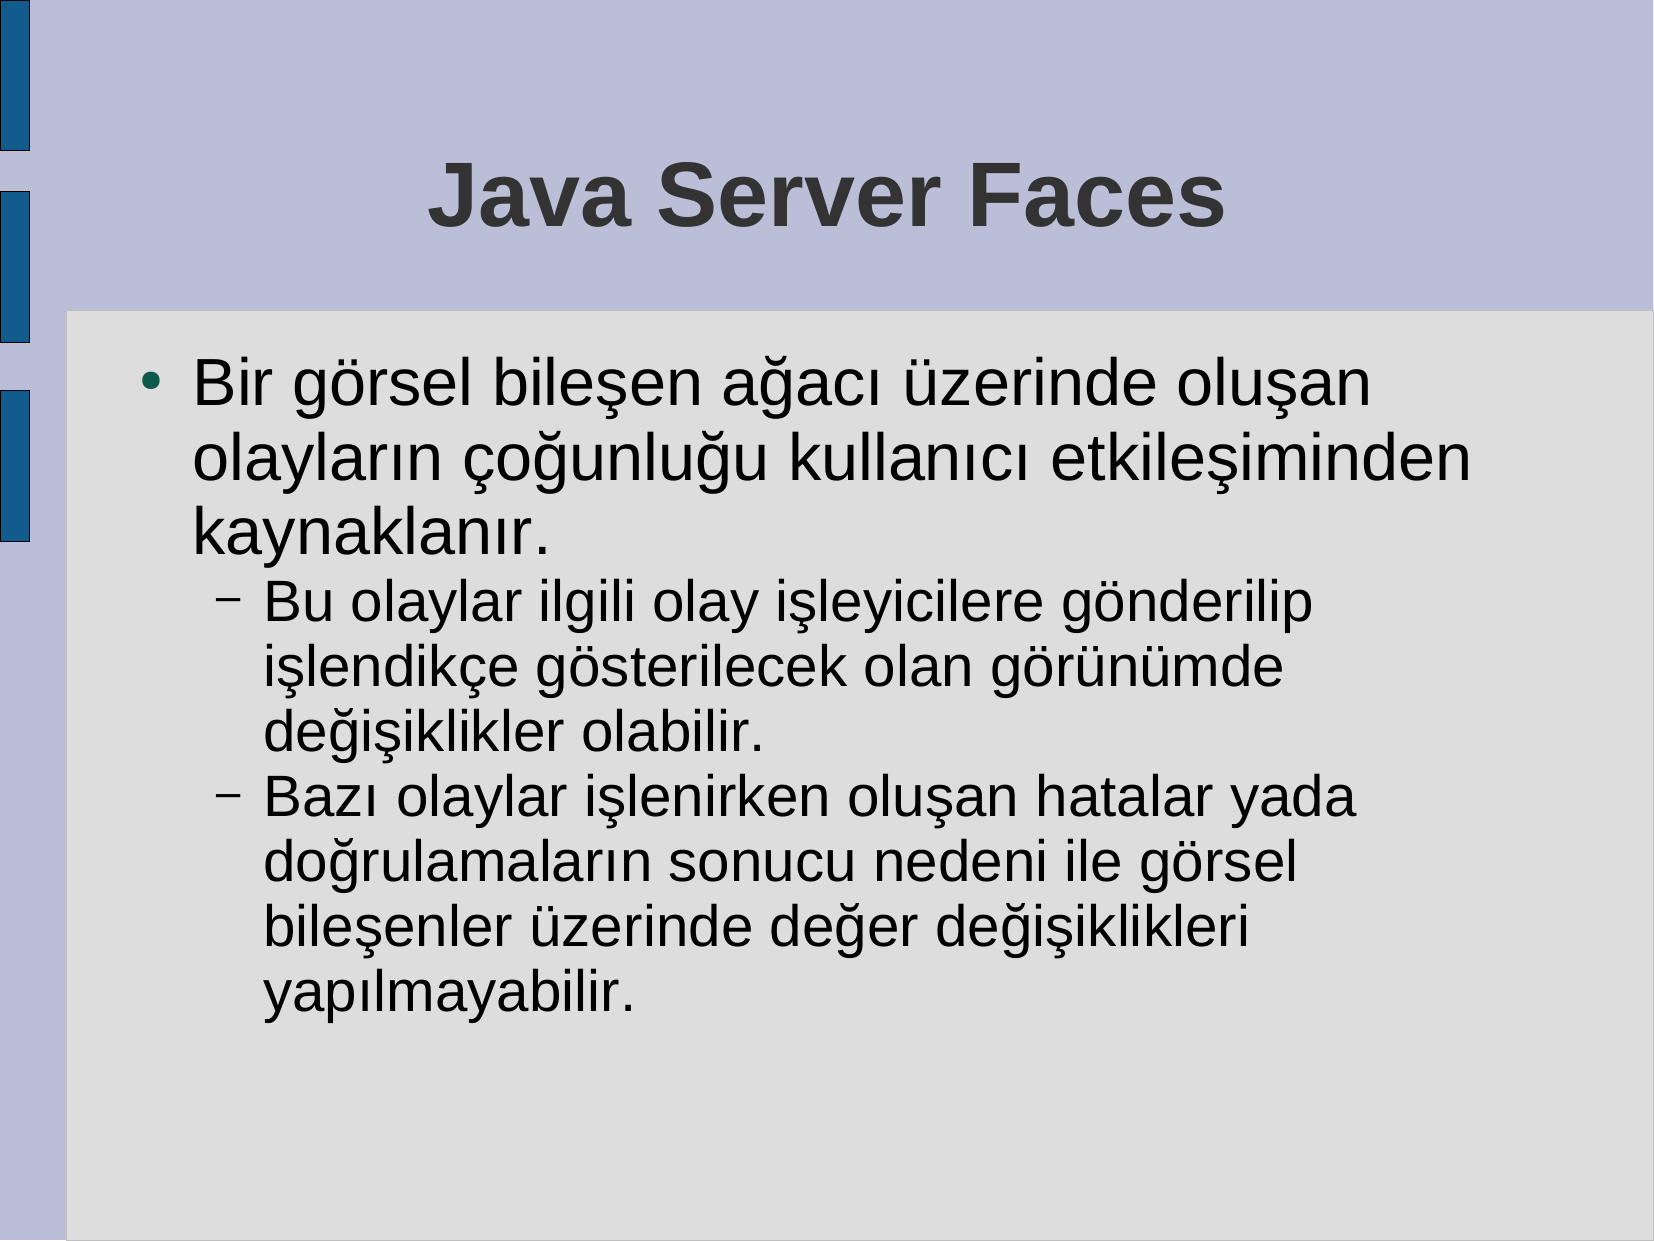

# Java Server Faces
Bir görsel bileşen ağacı üzerinde oluşan olayların çoğunluğu kullanıcı etkileşiminden kaynaklanır.
Bu olaylar ilgili olay işleyicilere gönderilip işlendikçe gösterilecek olan görünümde değişiklikler olabilir.
Bazı olaylar işlenirken oluşan hatalar yada doğrulamaların sonucu nedeni ile görsel bileşenler üzerinde değer değişiklikleri yapılmayabilir.